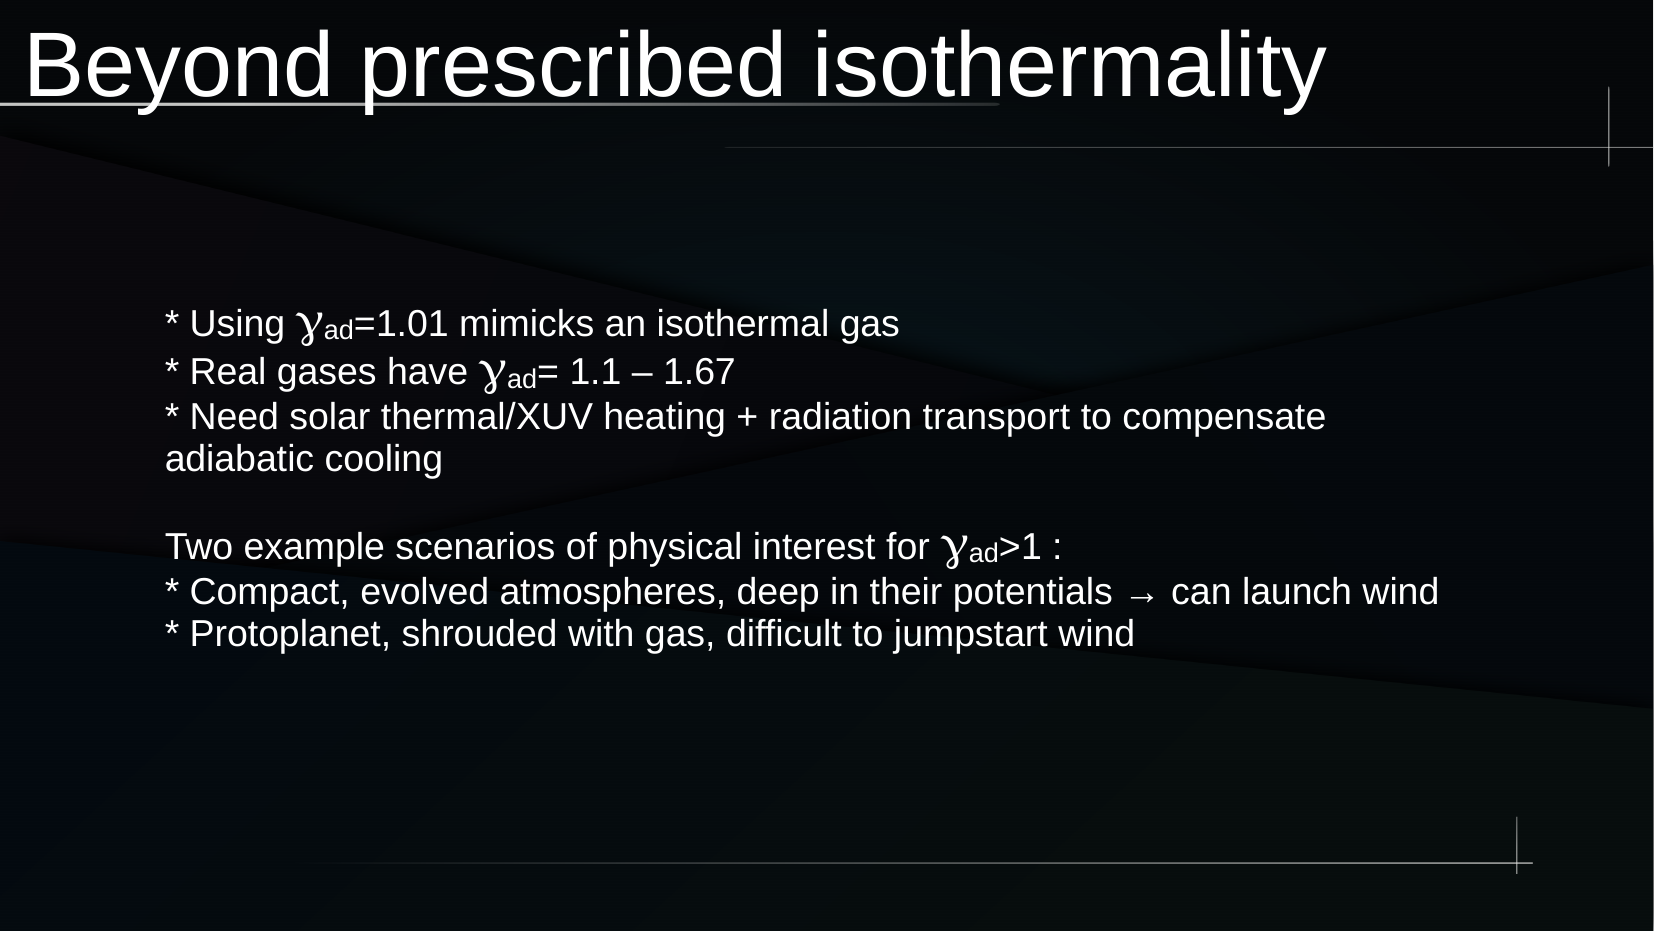

# Beyond prescribed isothermality
* Using gad=1.01 mimicks an isothermal gas
* Real gases have gad= 1.1 – 1.67
* Need solar thermal/XUV heating + radiation transport to compensate adiabatic cooling
Two example scenarios of physical interest for gad>1 :
* Compact, evolved atmospheres, deep in their potentials → can launch wind
* Protoplanet, shrouded with gas, difficult to jumpstart wind